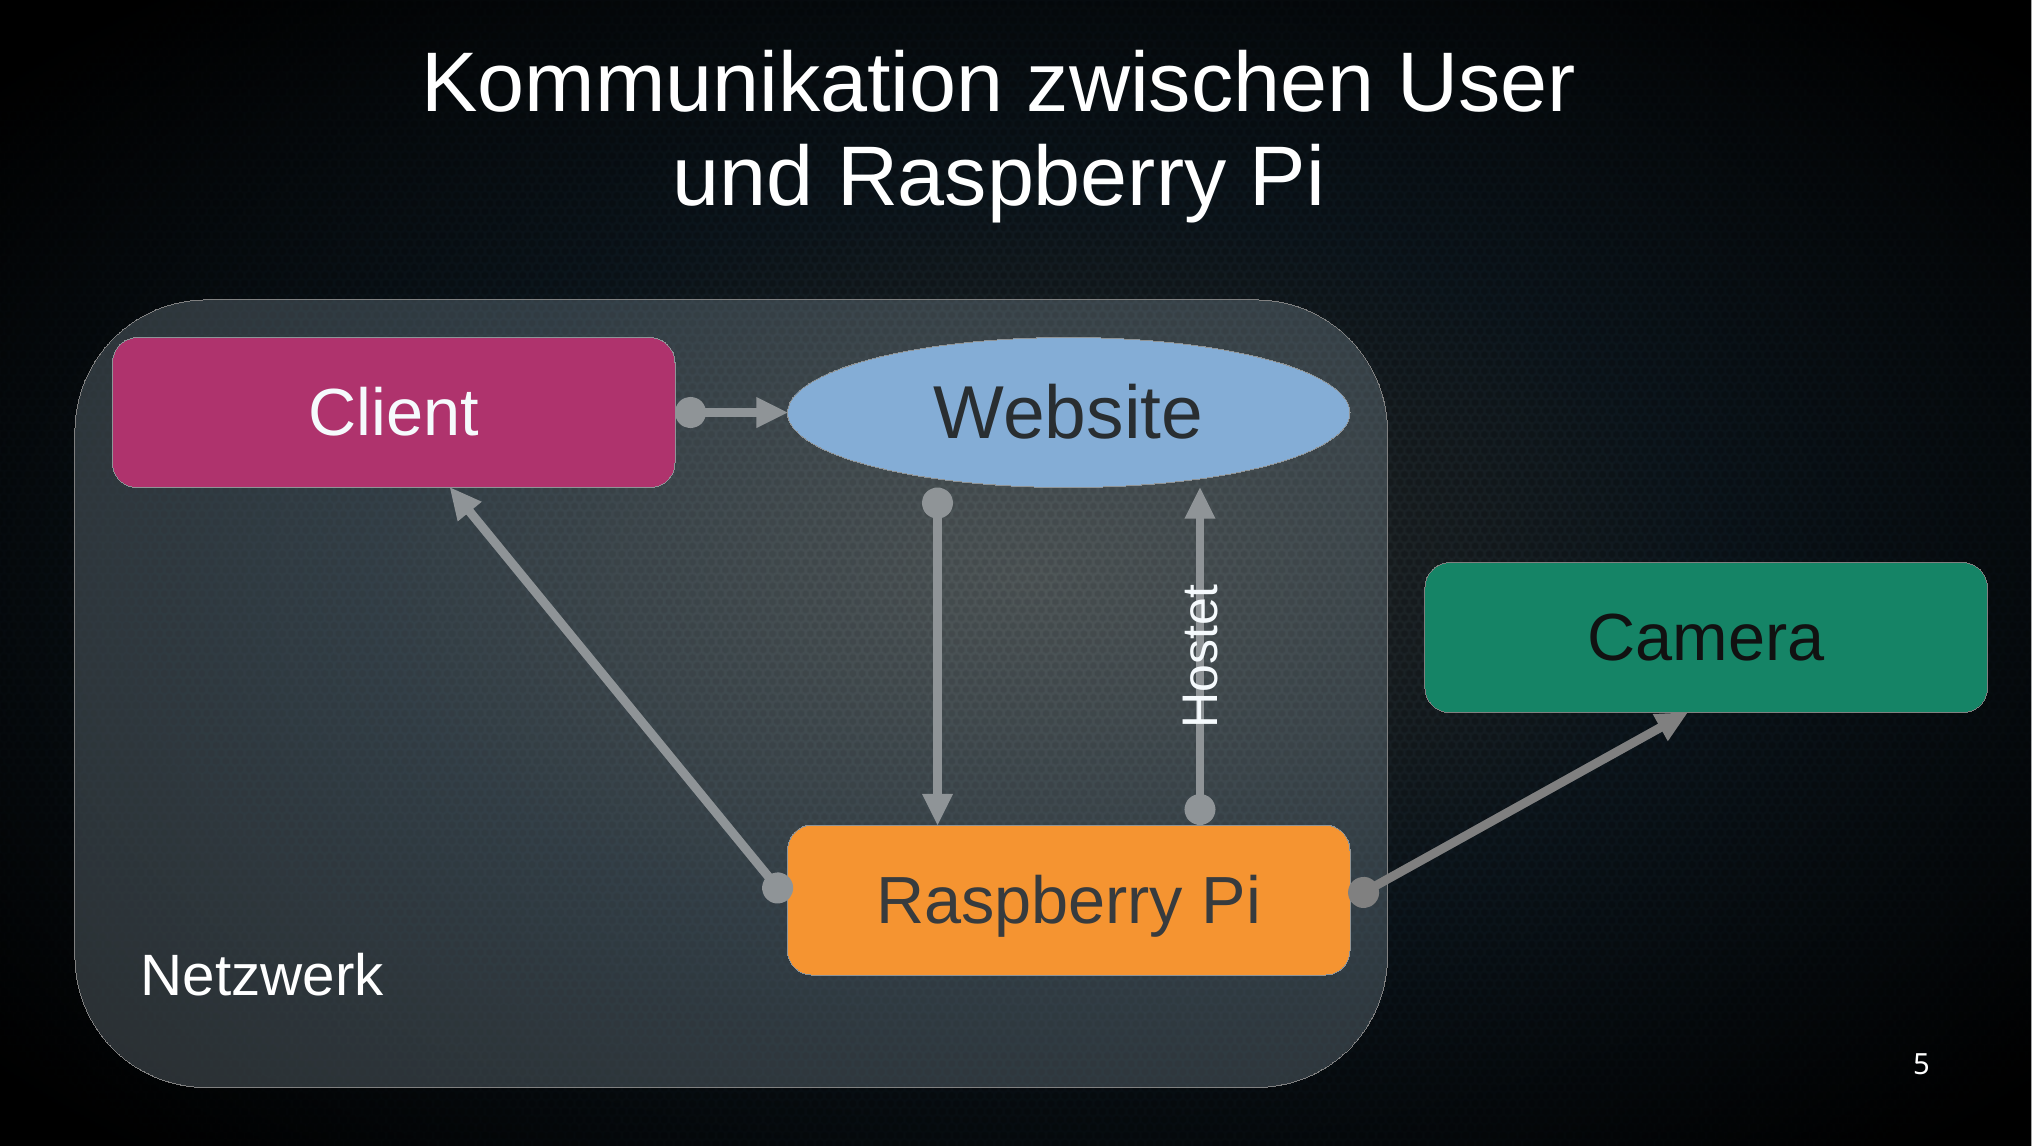

# Kommunikation zwischen User und Raspberry Pi
Client
Website
Hostet
Camera
Raspberry Pi
Netzwerk
5